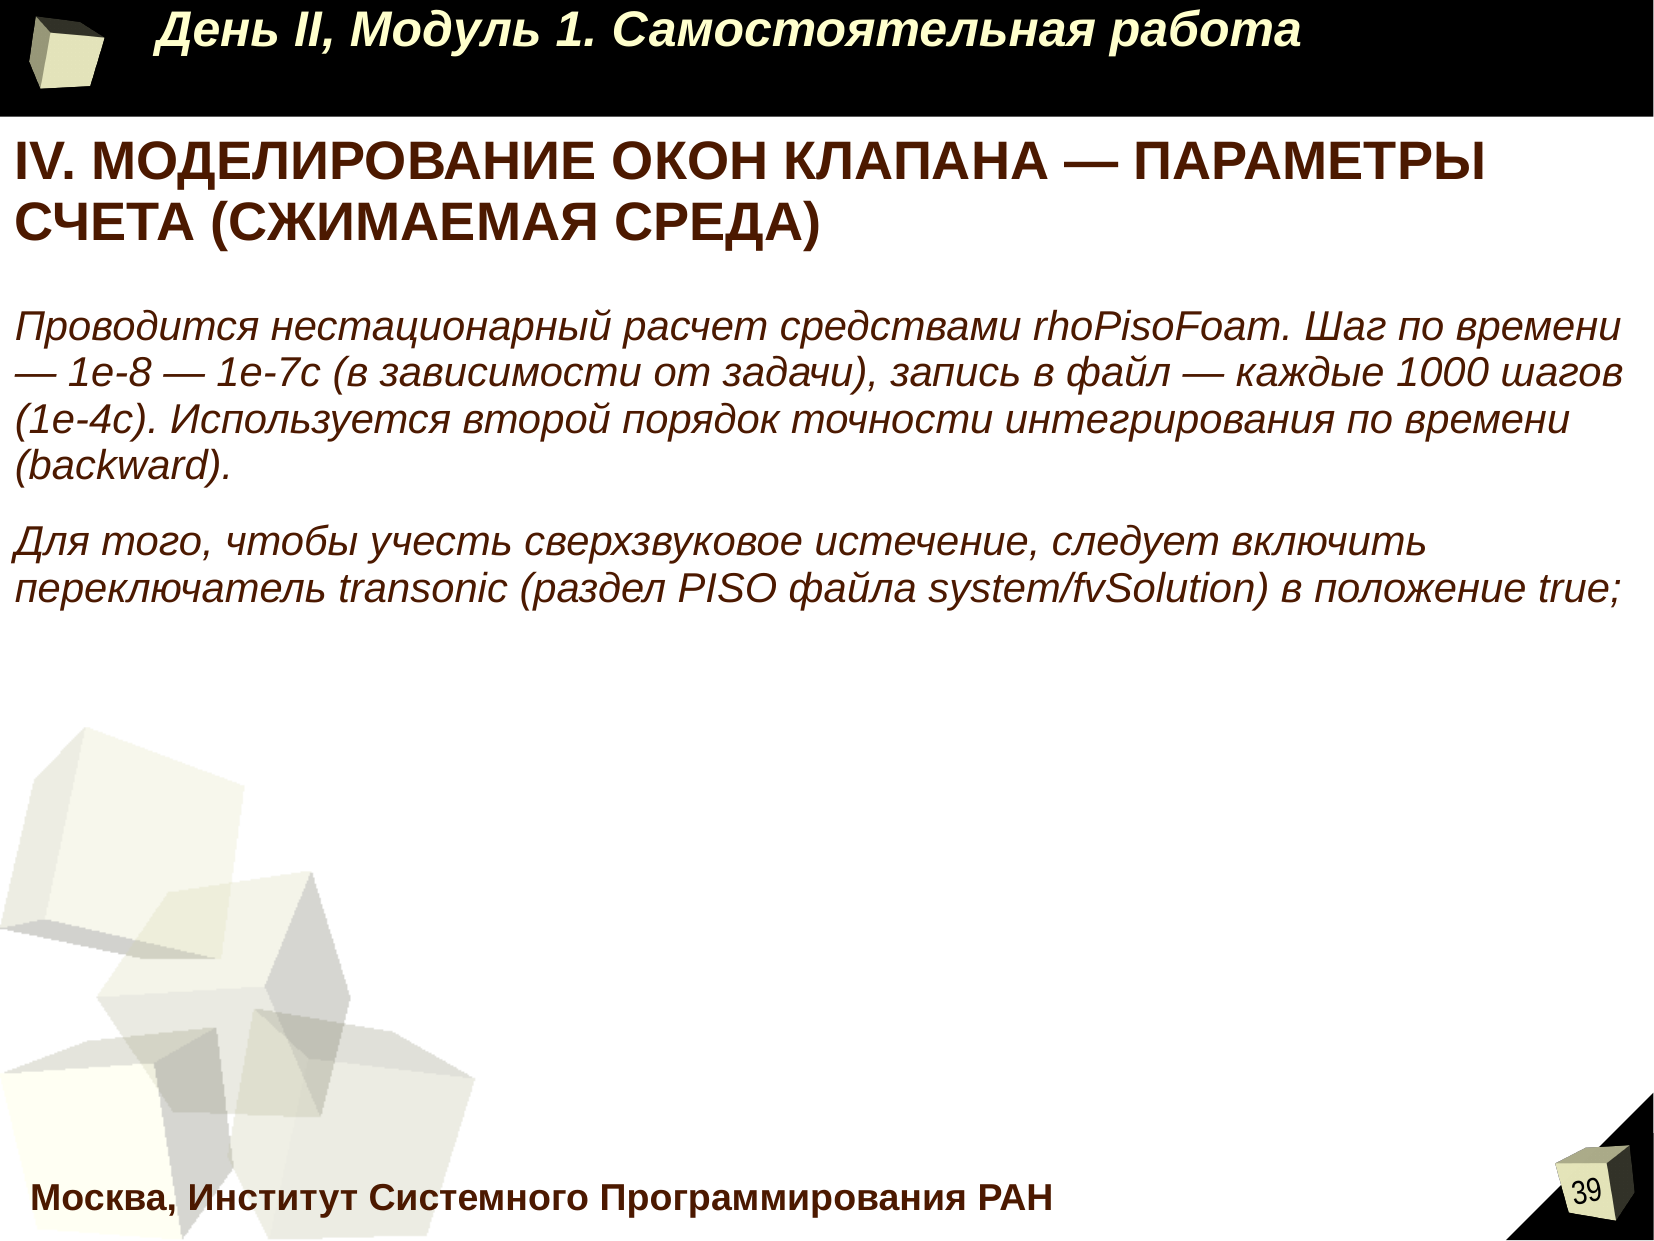

IV. МОДЕЛИРОВАНИЕ ОКОН КЛАПАНА — ПАРАМЕТРЫ СЧЕТА (СЖИМАЕМАЯ СРЕДА)
Проводится нестационарный расчет средствами rhoPisoFoam. Шаг по времени — 1e-8 — 1e-7с (в зависимости от задачи), запись в файл — каждые 1000 шагов (1e-4с). Используется второй порядок точности интегрирования по времени (backward).
Для того, чтобы учесть сверхзвуковое истечение, следует включить переключатель transonic (раздел PISO файла system/fvSolution) в положение true;